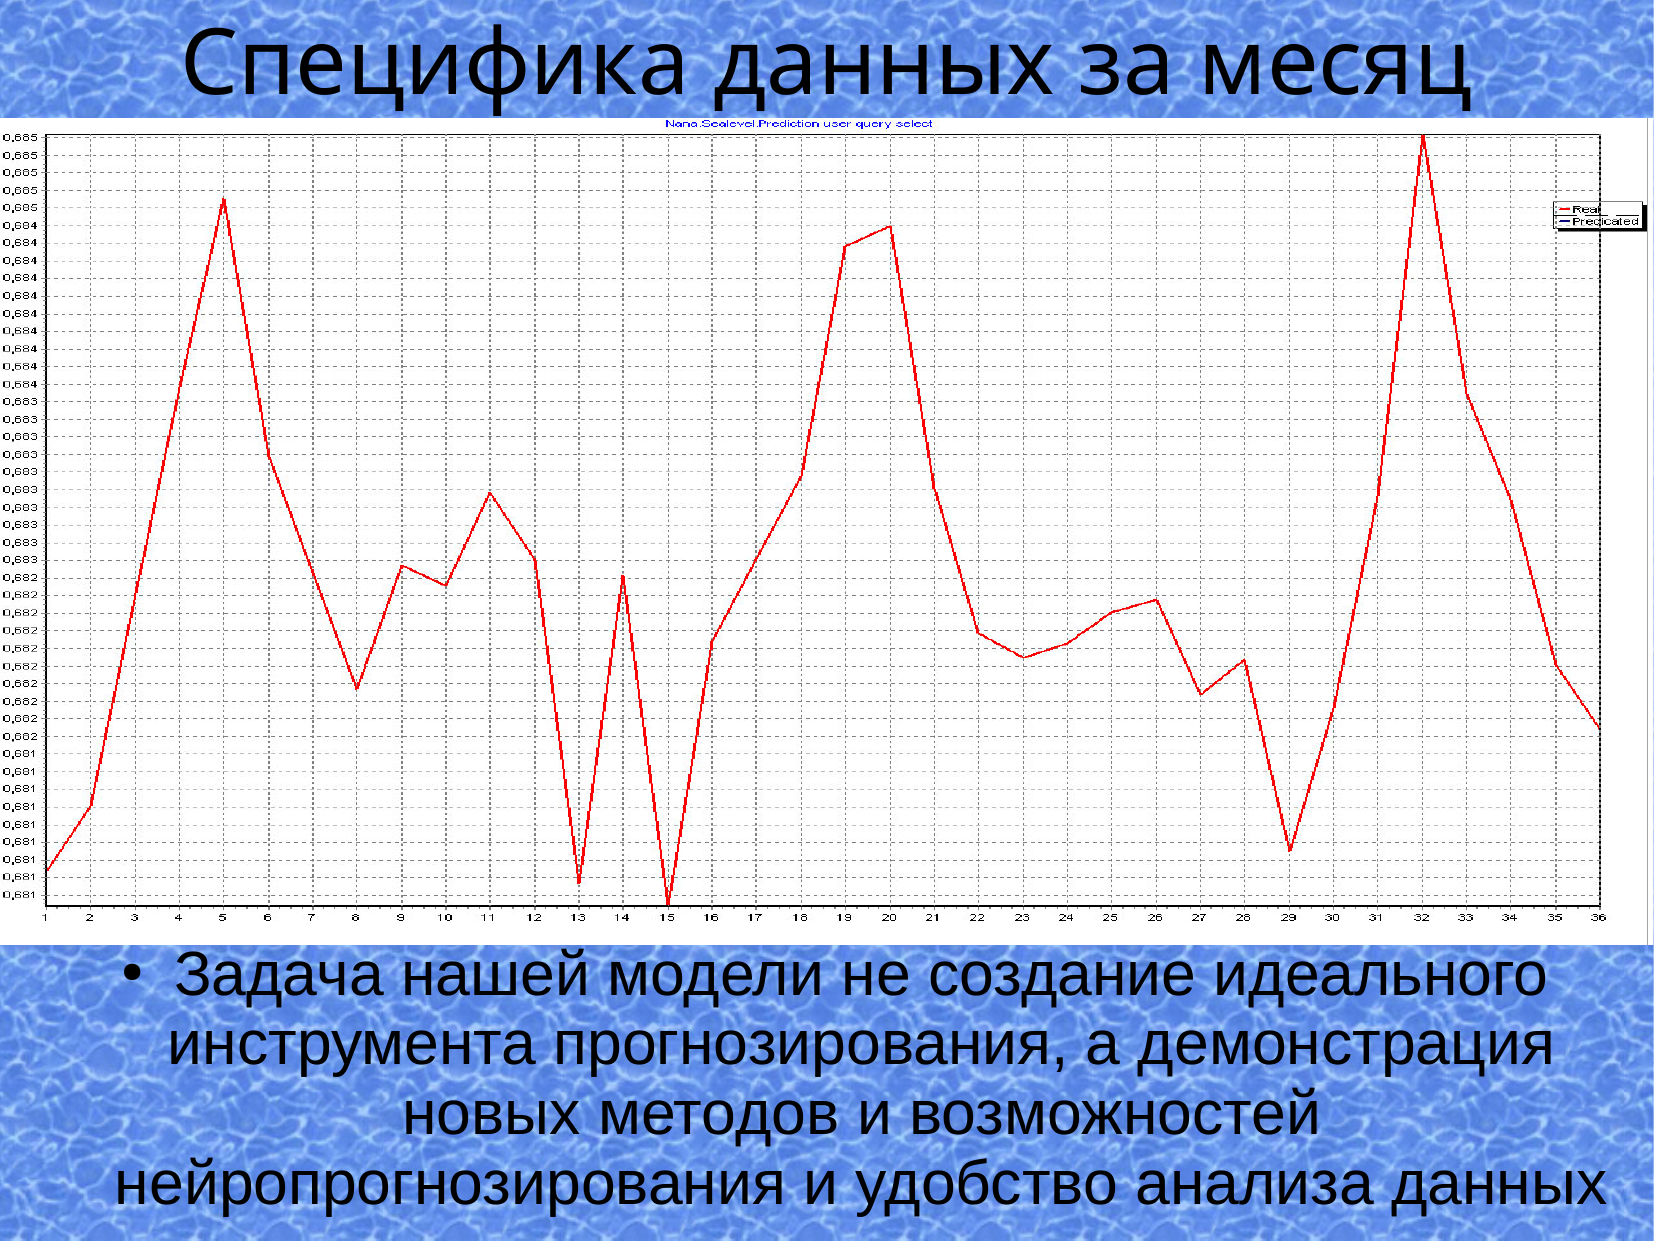

# Специфика данных за месяц
Задача нашей модели не создание идеального инструмента прогнозирования, а демонстрация новых методов и возможностей нейропрогнозирования и удобство анализа данных